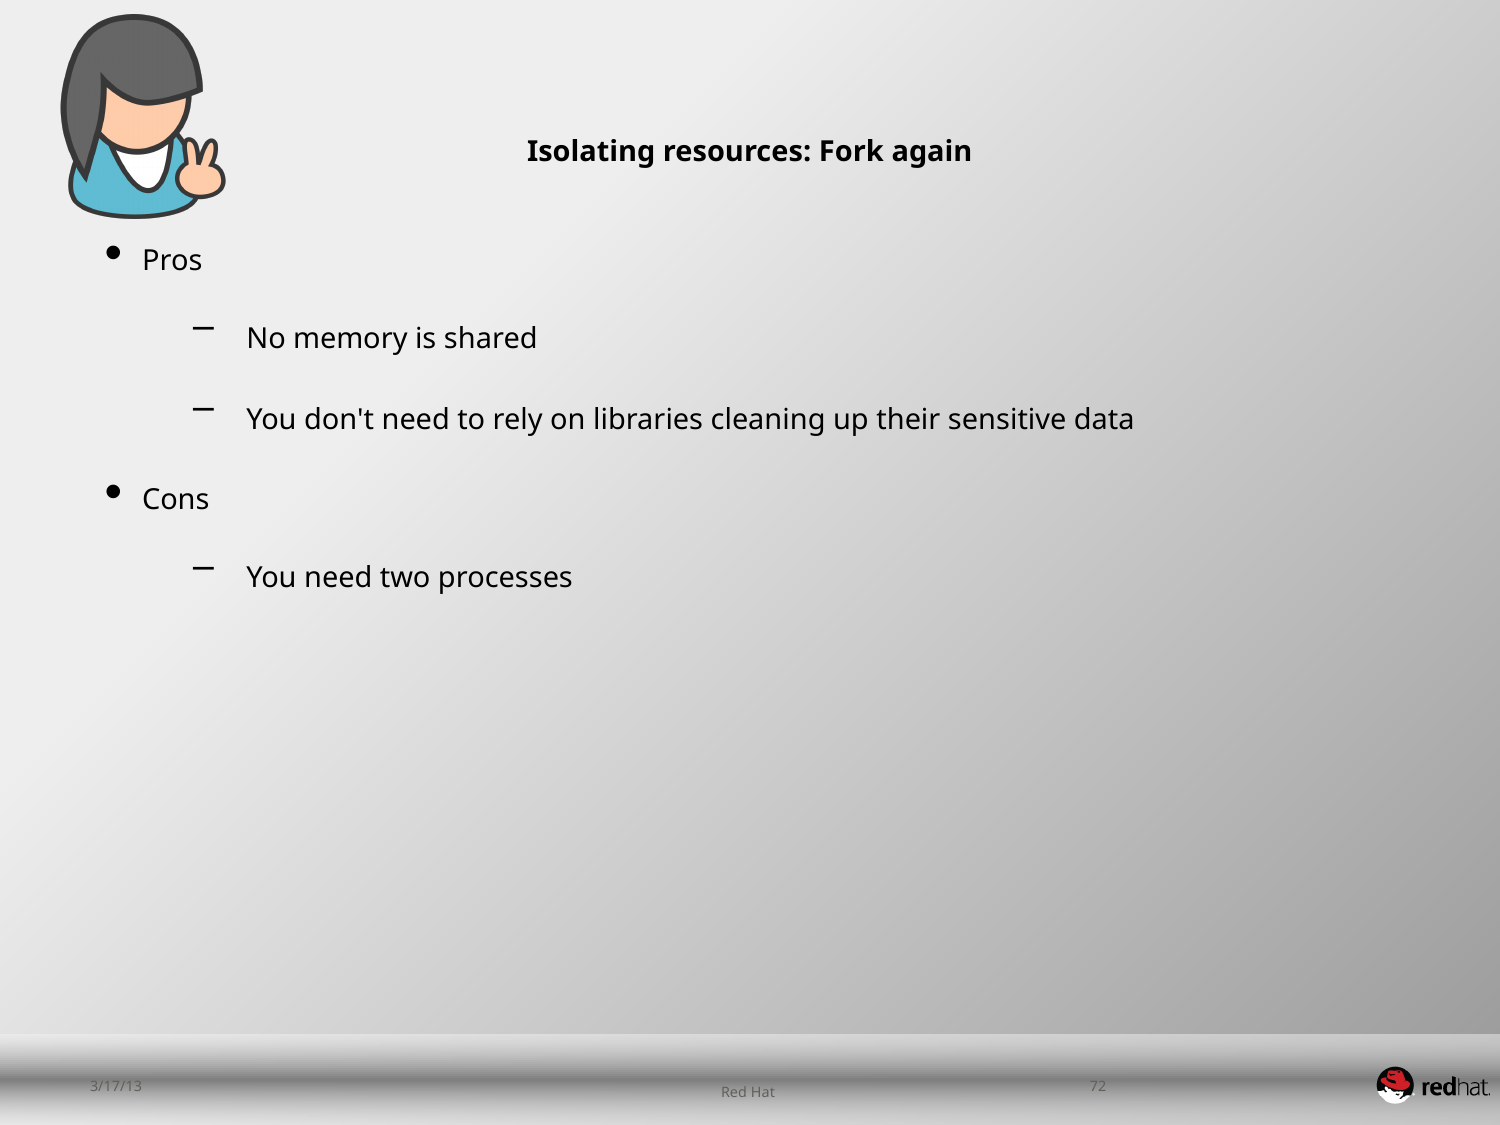

# Isolating resources: Fork again
Pros
No memory is shared
You don't need to rely on libraries cleaning up their sensitive data
Cons
You need two processes
3/17/13
Red Hat